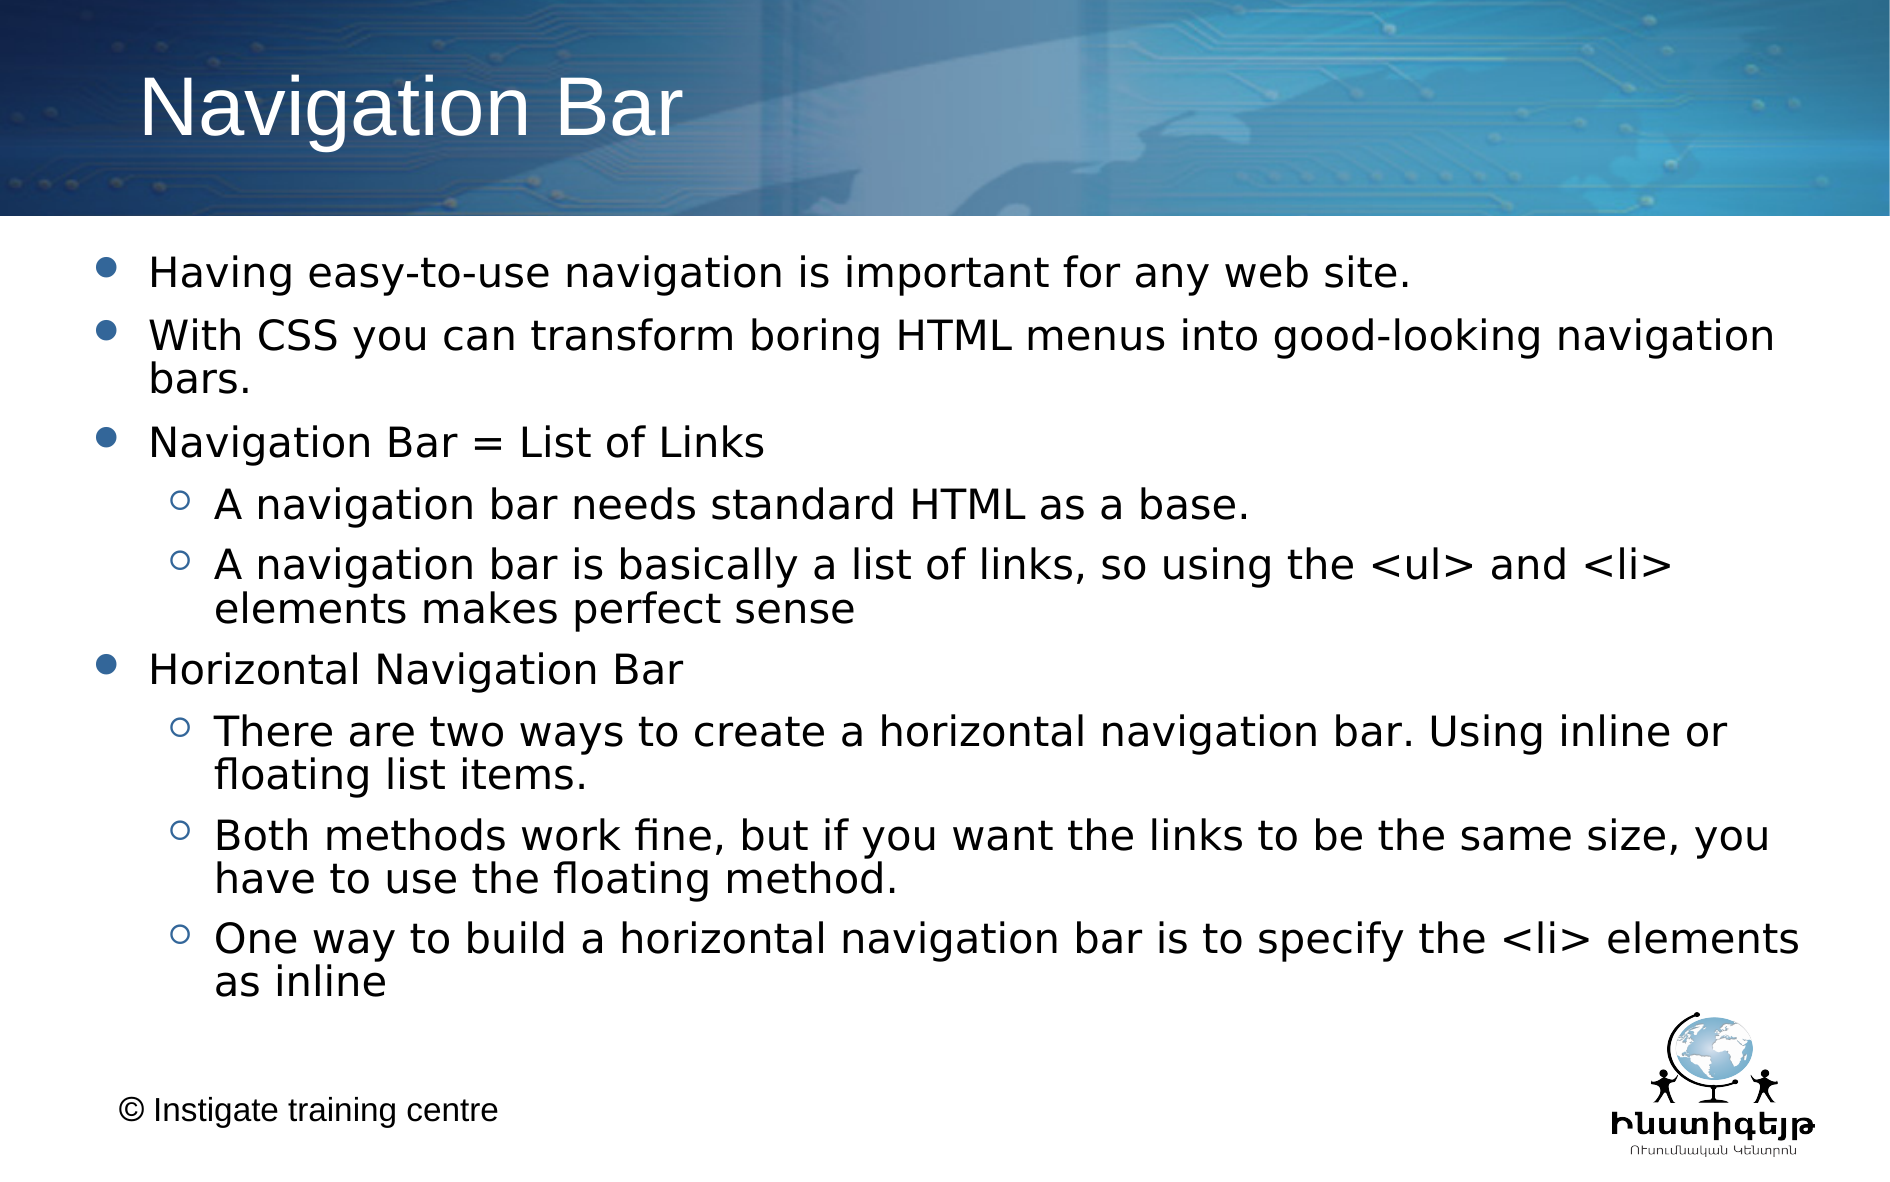

Navigation Bar
# Having easy-to-use navigation is important for any web site.
With CSS you can transform boring HTML menus into good-looking navigation bars.
Navigation Bar = List of Links
A navigation bar needs standard HTML as a base.
A navigation bar is basically a list of links, so using the <ul> and <li> elements makes perfect sense
Horizontal Navigation Bar
There are two ways to create a horizontal navigation bar. Using inline or floating list items.
Both methods work fine, but if you want the links to be the same size, you have to use the floating method.
One way to build a horizontal navigation bar is to specify the <li> elements as inline